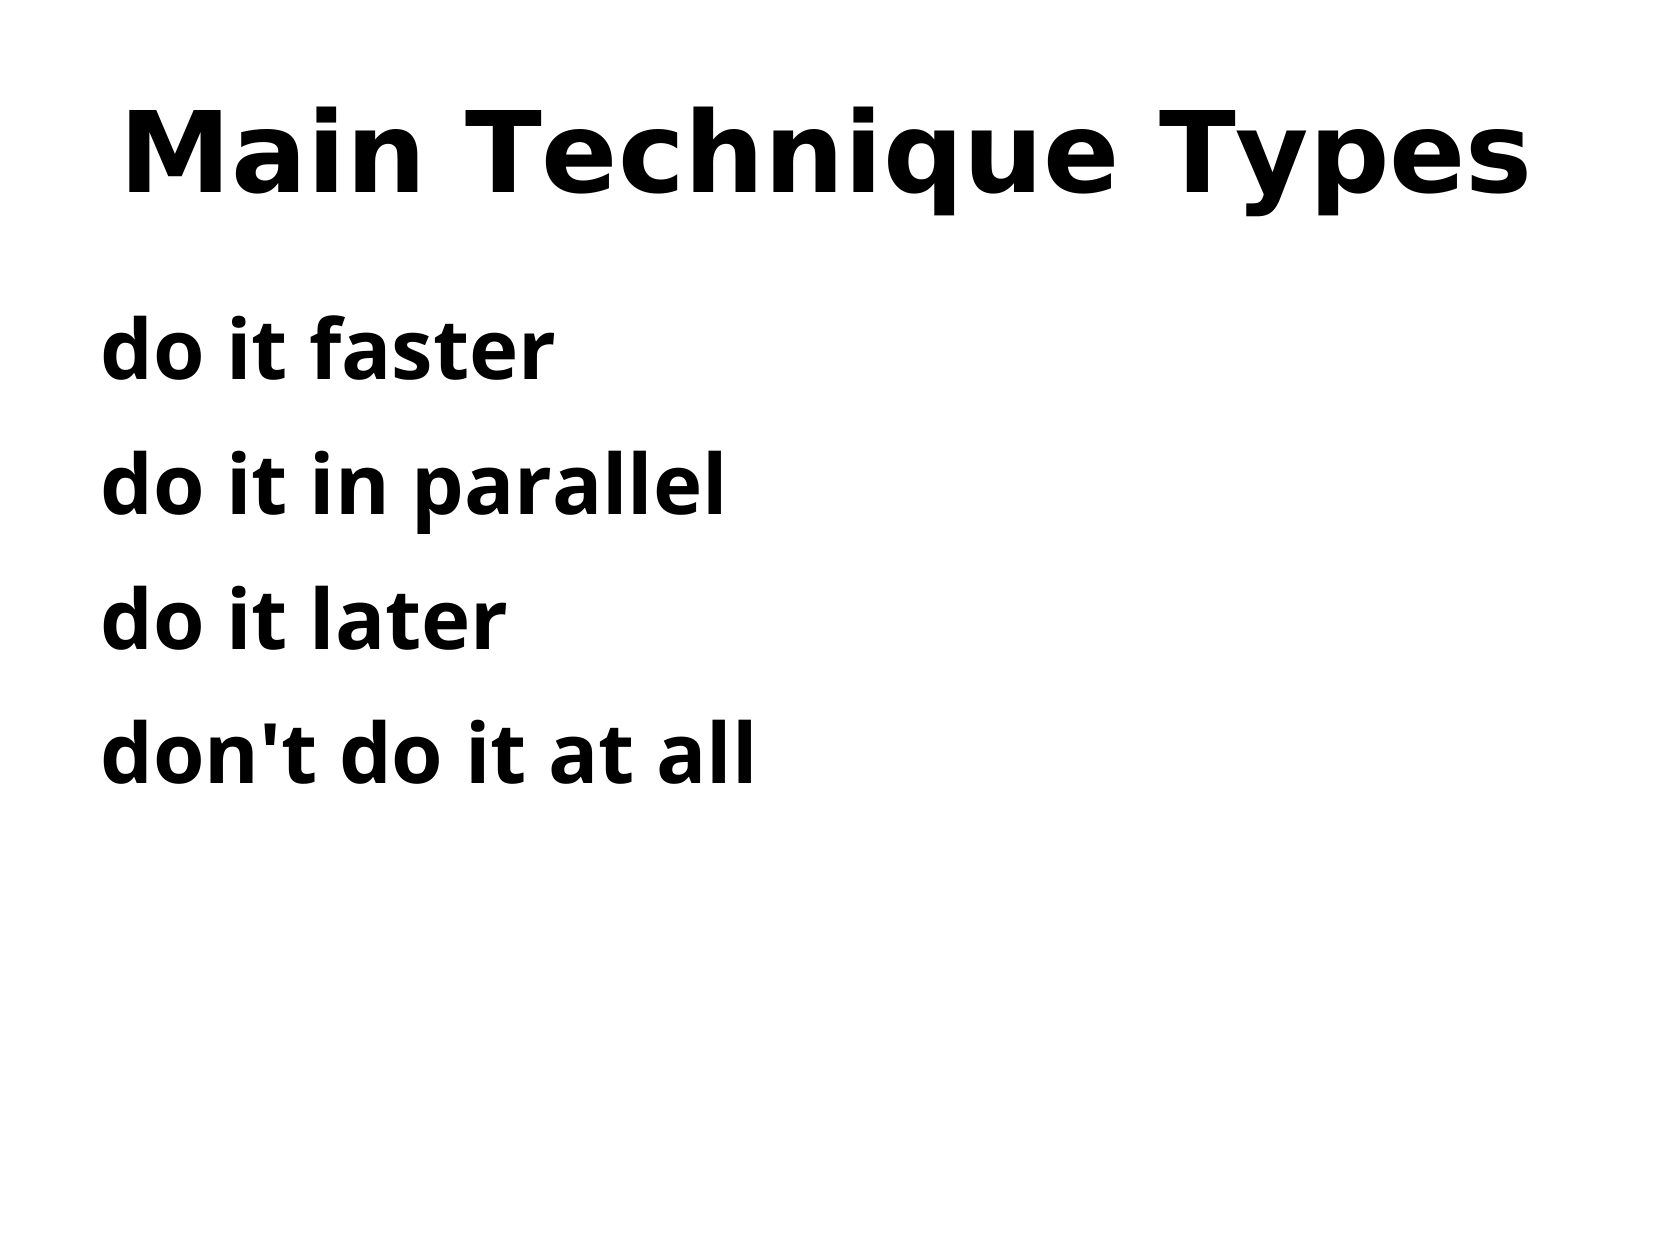

# Main Technique Types
do it faster
do it in parallel
do it later
don't do it at all